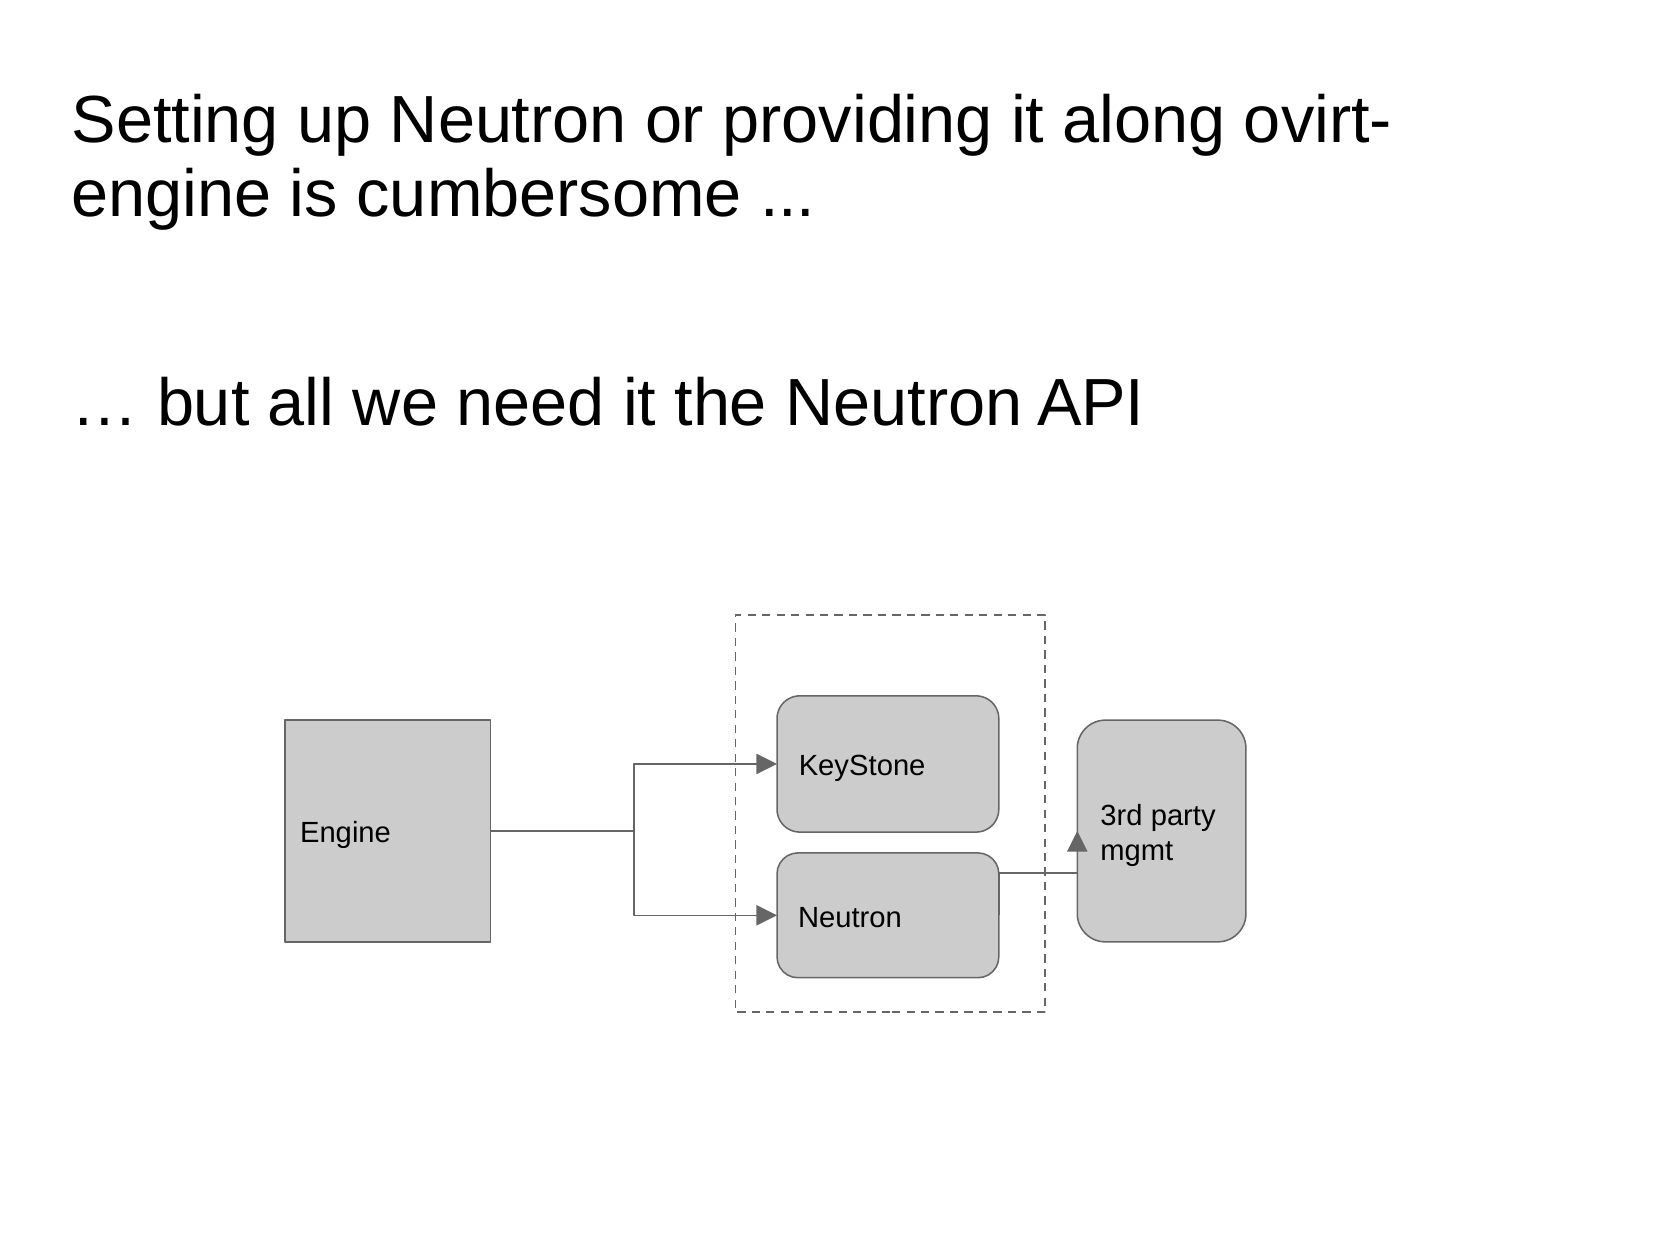

# Setting up Neutron or providing it along ovirt-engine is cumbersome ...
… but all we need it the Neutron API
KeyStone
Engine
3rd party mgmt
Neutron